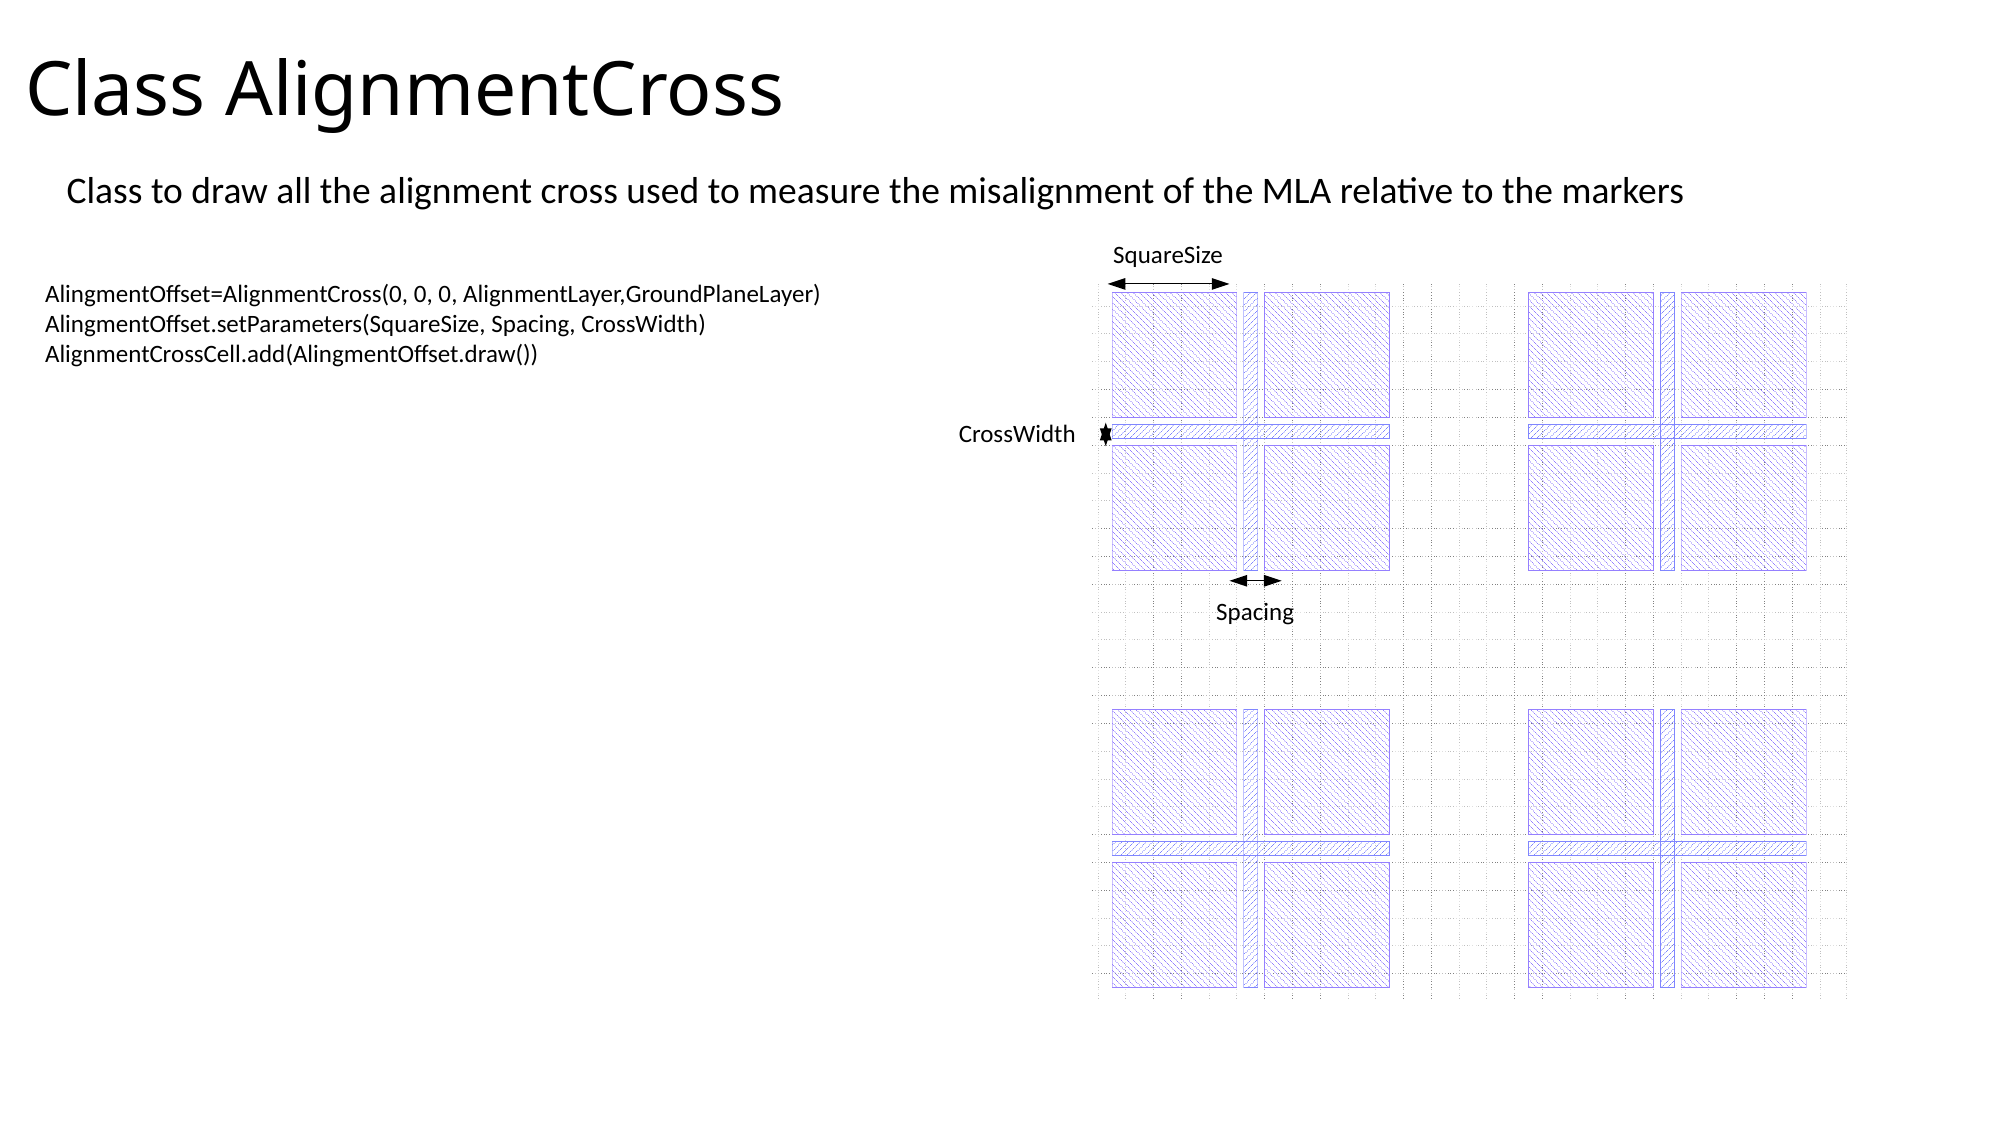

# Class AlignmentCross
Class to draw all the alignment cross used to measure the misalignment of the MLA relative to the markers
SquareSize
AlingmentOffset=AlignmentCross(0, 0, 0, AlignmentLayer,GroundPlaneLayer)
AlingmentOffset.setParameters(SquareSize, Spacing, CrossWidth)
AlignmentCrossCell.add(AlingmentOffset.draw())
CrossWidth
Spacing